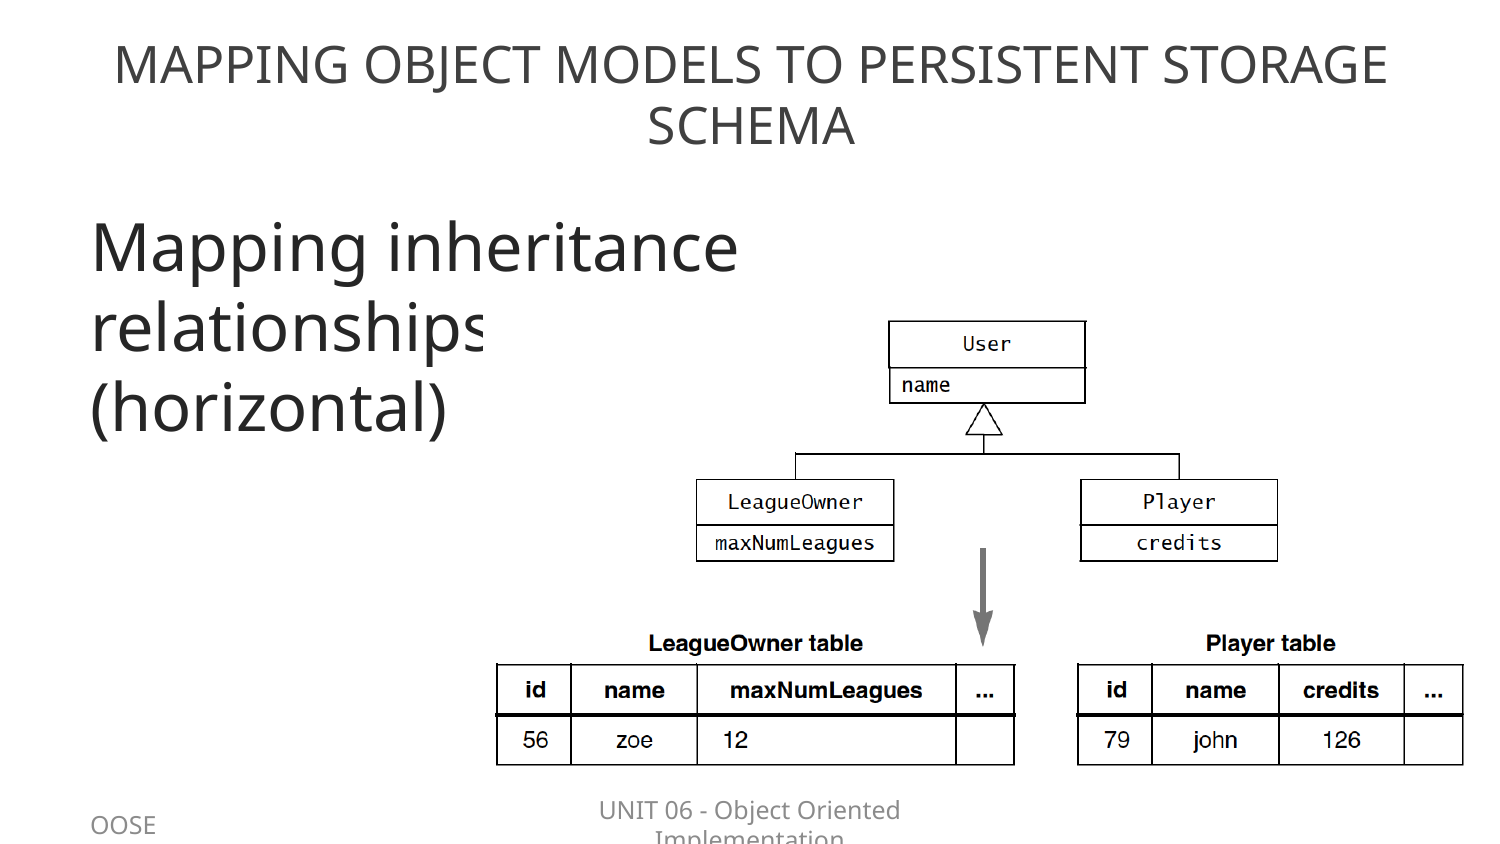

# Mapping object models to persistent storage schema
Mapping inheritance
relationships
(horizontal)
OOSE
UNIT 06 - Object Oriented Implementation